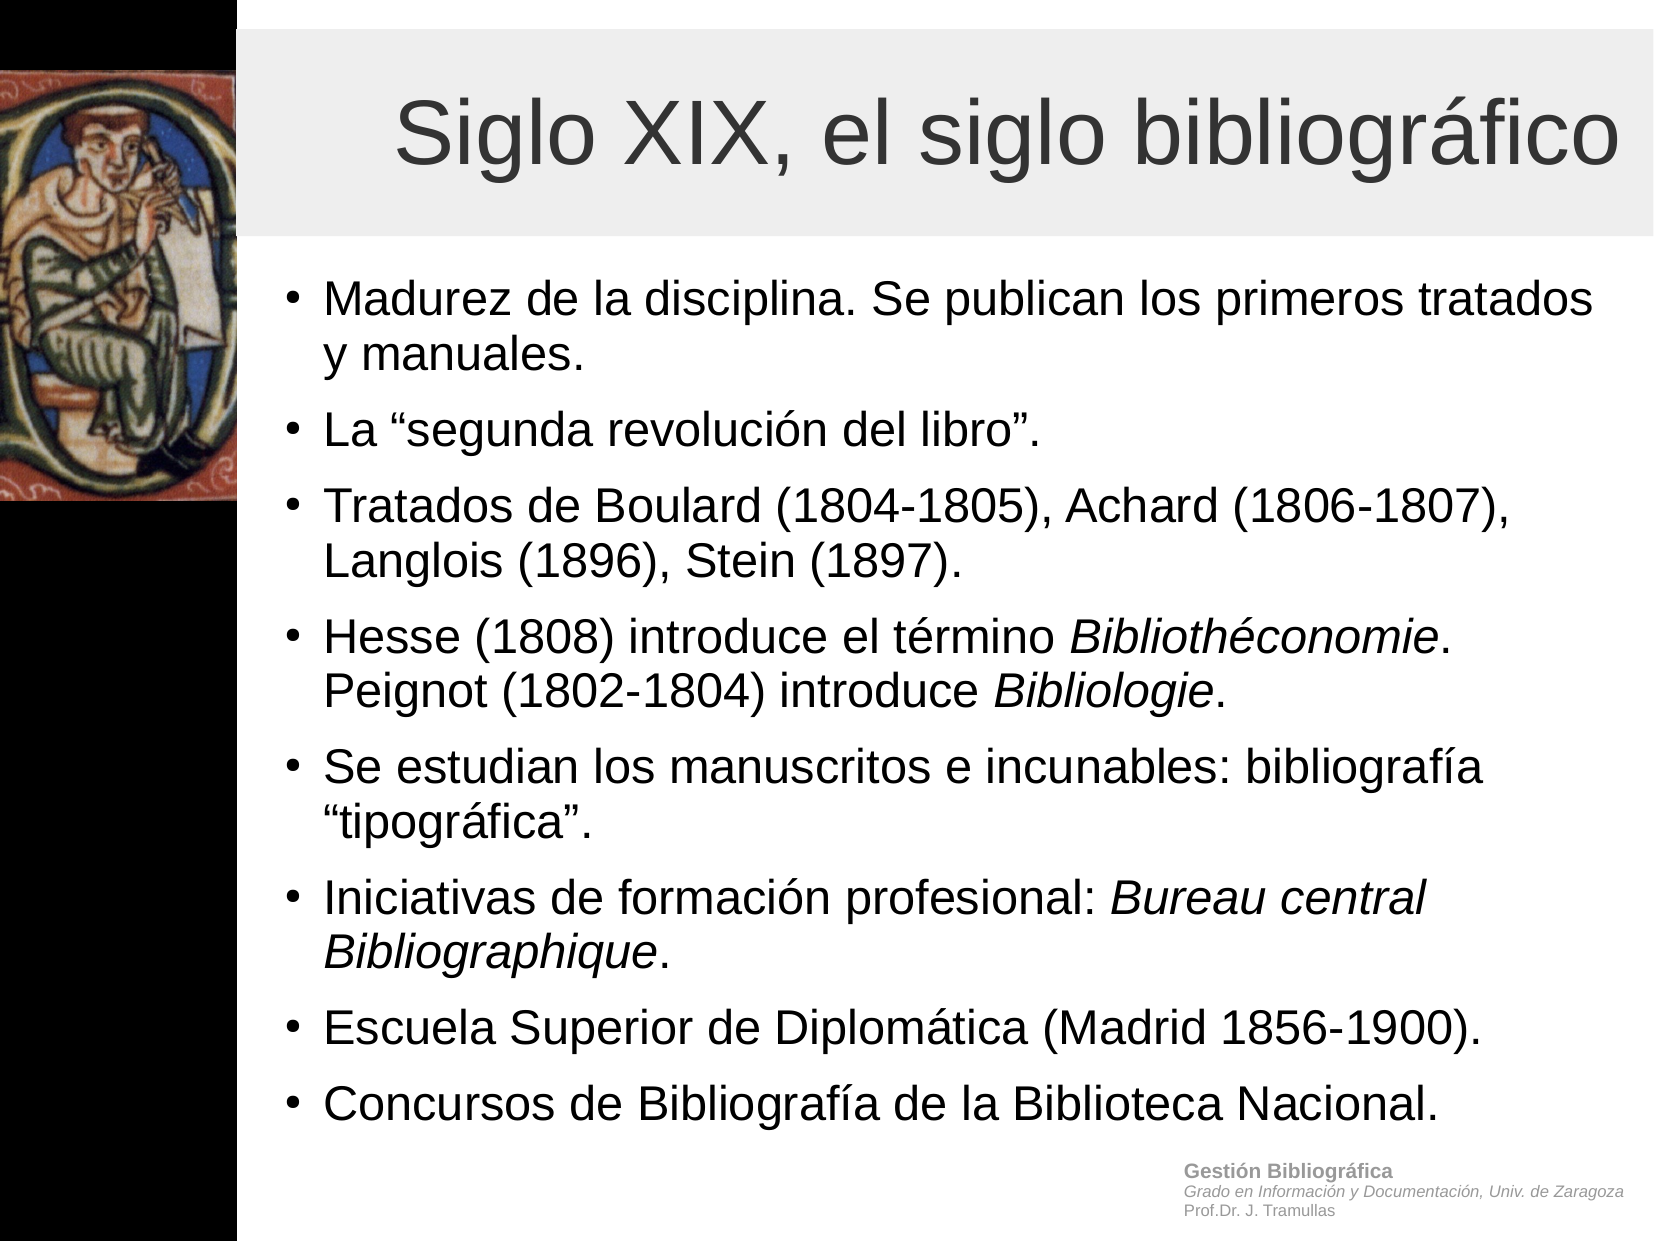

# Siglo XIX, el siglo bibliográfico
Madurez de la disciplina. Se publican los primeros tratados y manuales.
La “segunda revolución del libro”.
Tratados de Boulard (1804-1805), Achard (1806-1807), Langlois (1896), Stein (1897).
Hesse (1808) introduce el término Bibliothéconomie. Peignot (1802-1804) introduce Bibliologie.
Se estudian los manuscritos e incunables: bibliografía “tipográfica”.
Iniciativas de formación profesional: Bureau central Bibliographique.
Escuela Superior de Diplomática (Madrid 1856-1900).
Concursos de Bibliografía de la Biblioteca Nacional.